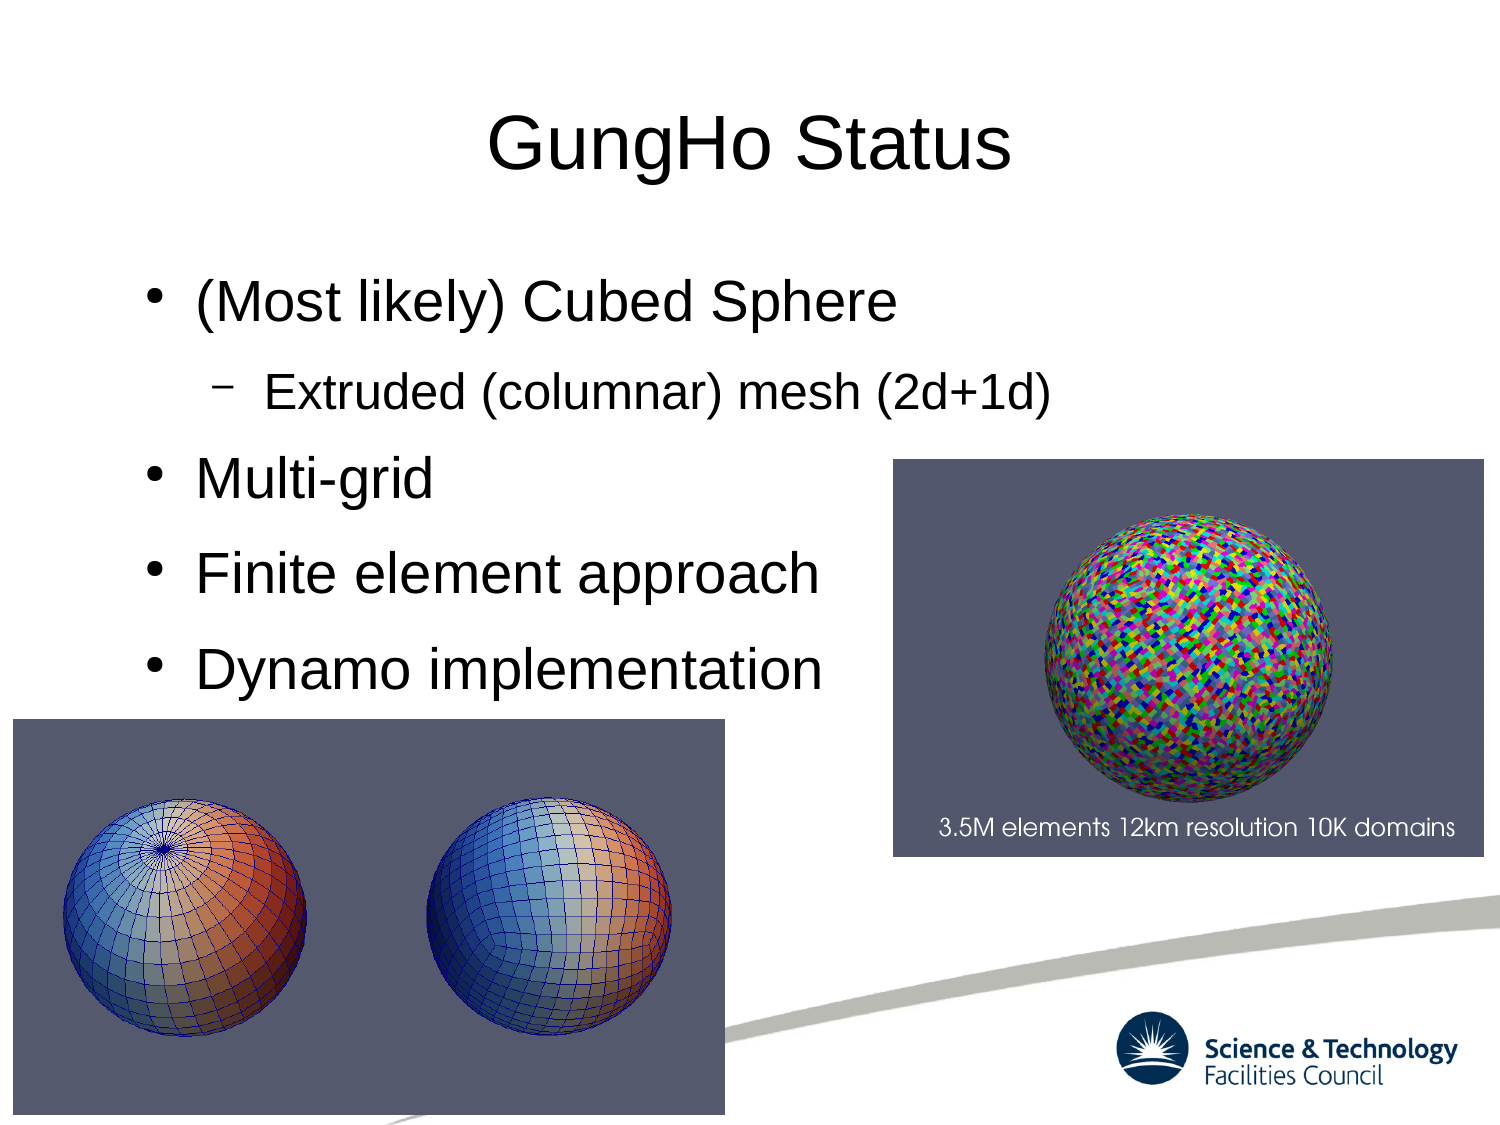

# GungHo Status
(Most likely) Cubed Sphere
Extruded (columnar) mesh (2d+1d)
Multi-grid
Finite element approach
Dynamo implementation